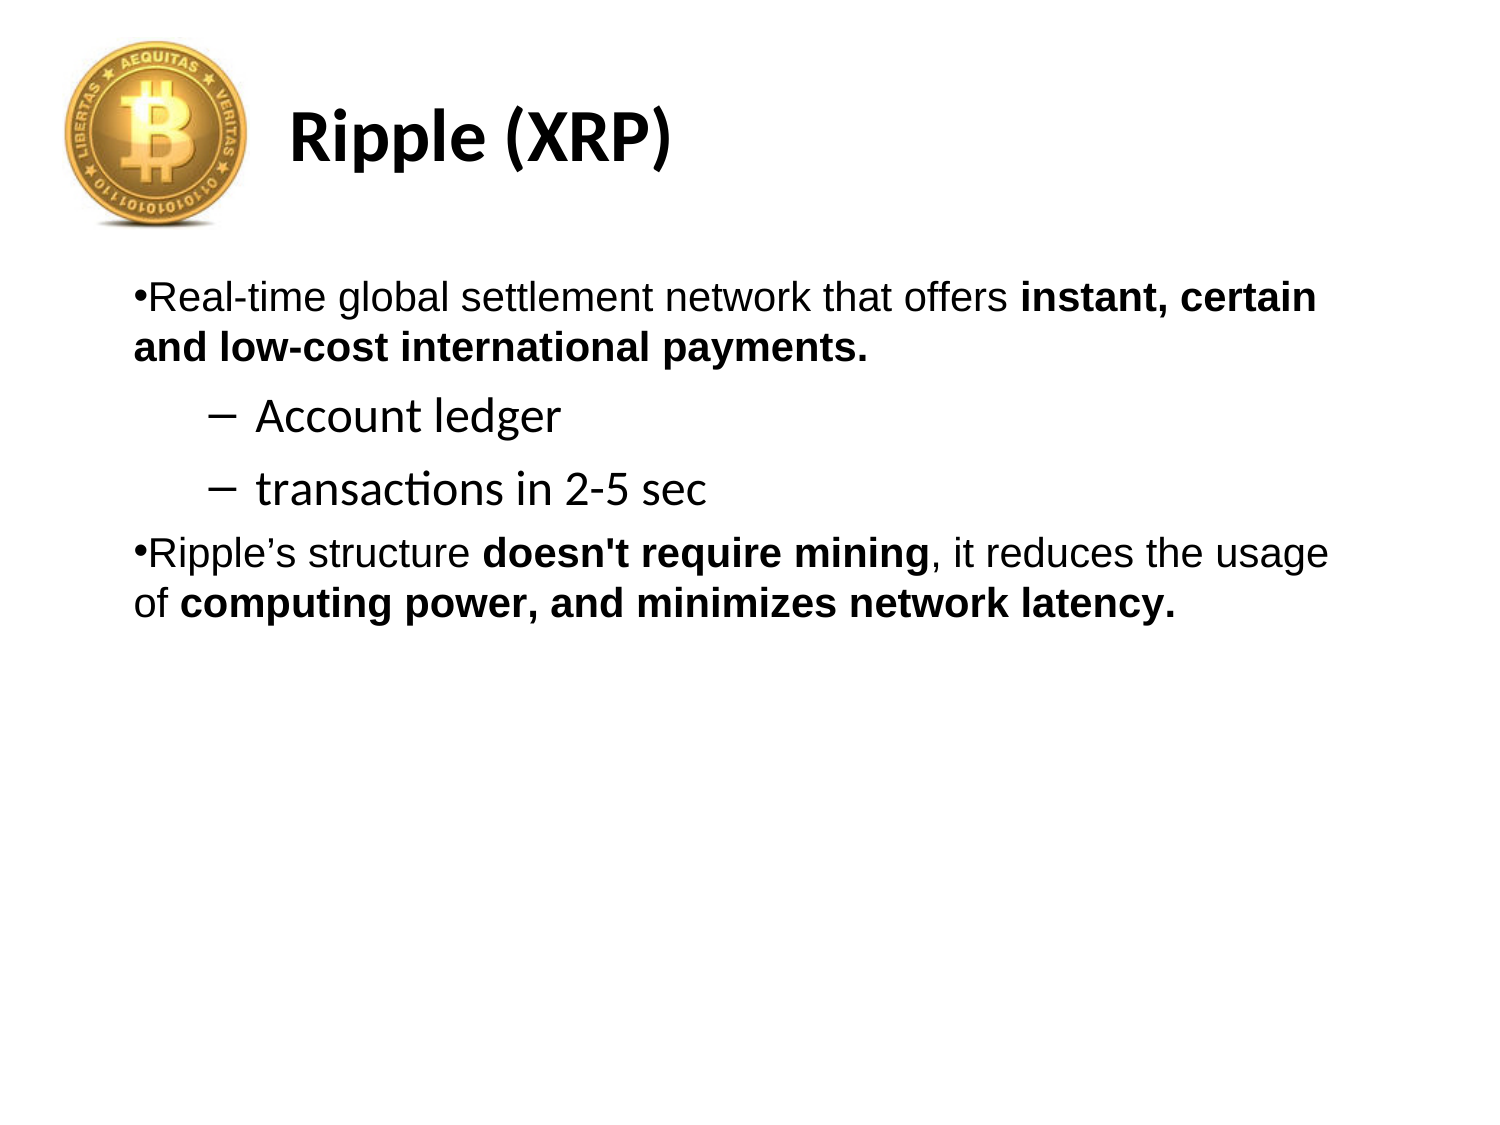

Ripple (XRP)
Real-time global settlement network that offers instant, certain and low-cost international payments.
Account ledger
transactions in 2-5 sec
Ripple’s structure doesn't require mining, it reduces the usage of computing power, and minimizes network latency.